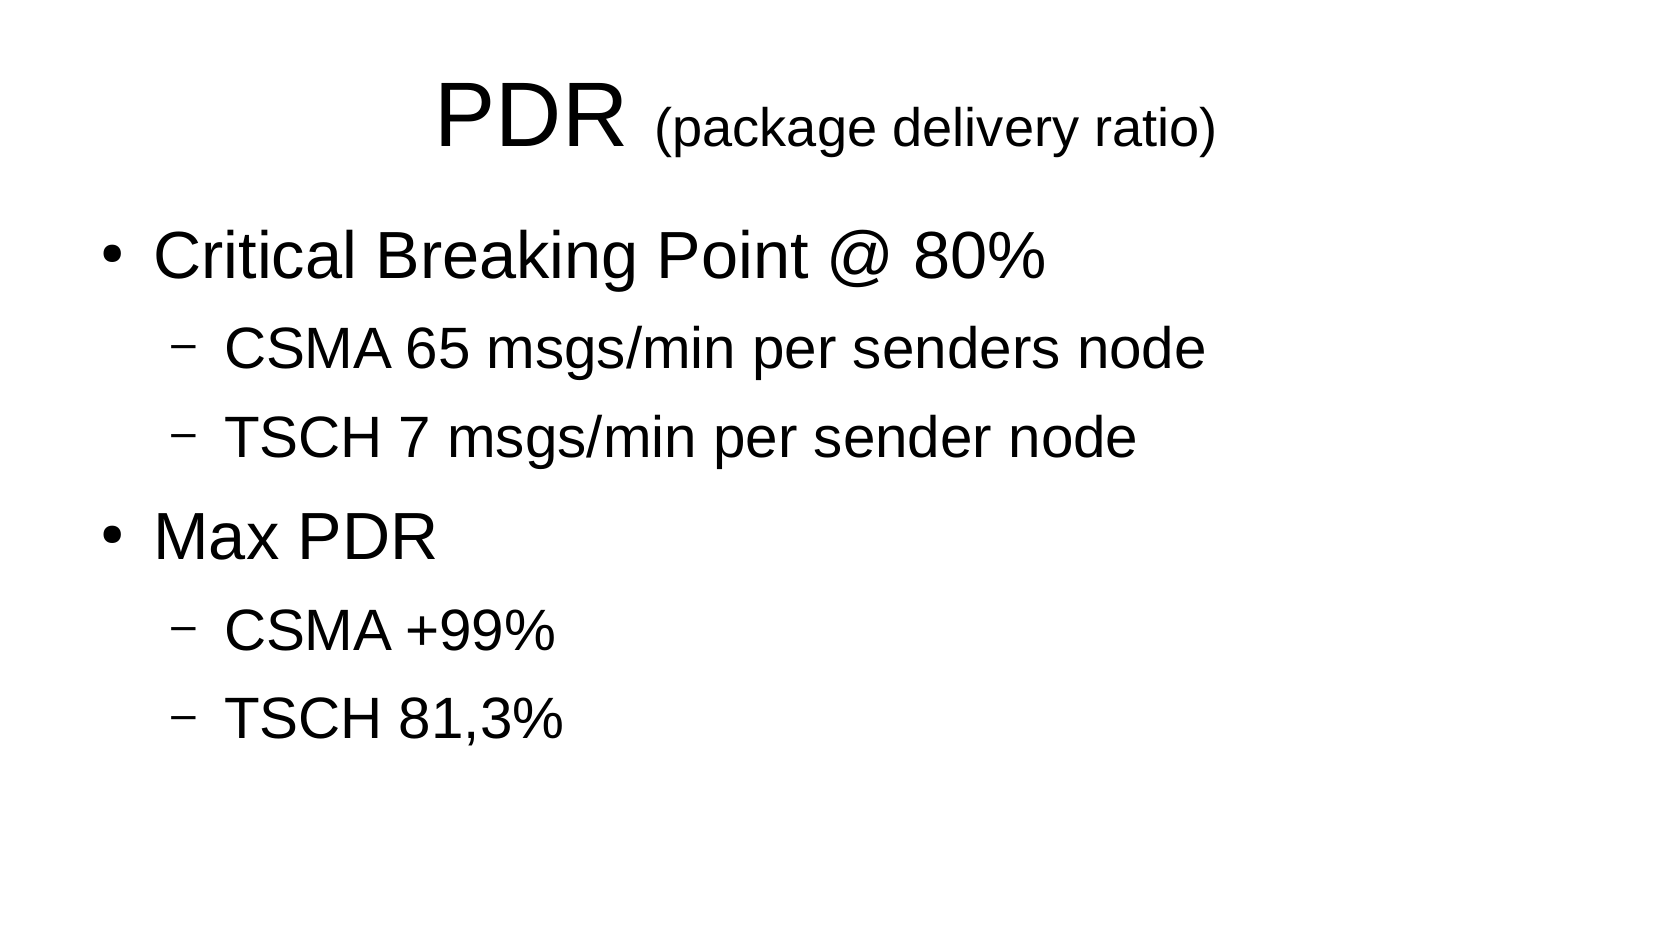

# PDR (package delivery ratio)
Critical Breaking Point @ 80%
CSMA 65 msgs/min per senders node
TSCH 7 msgs/min per sender node
Max PDR
CSMA +99%
TSCH 81,3%